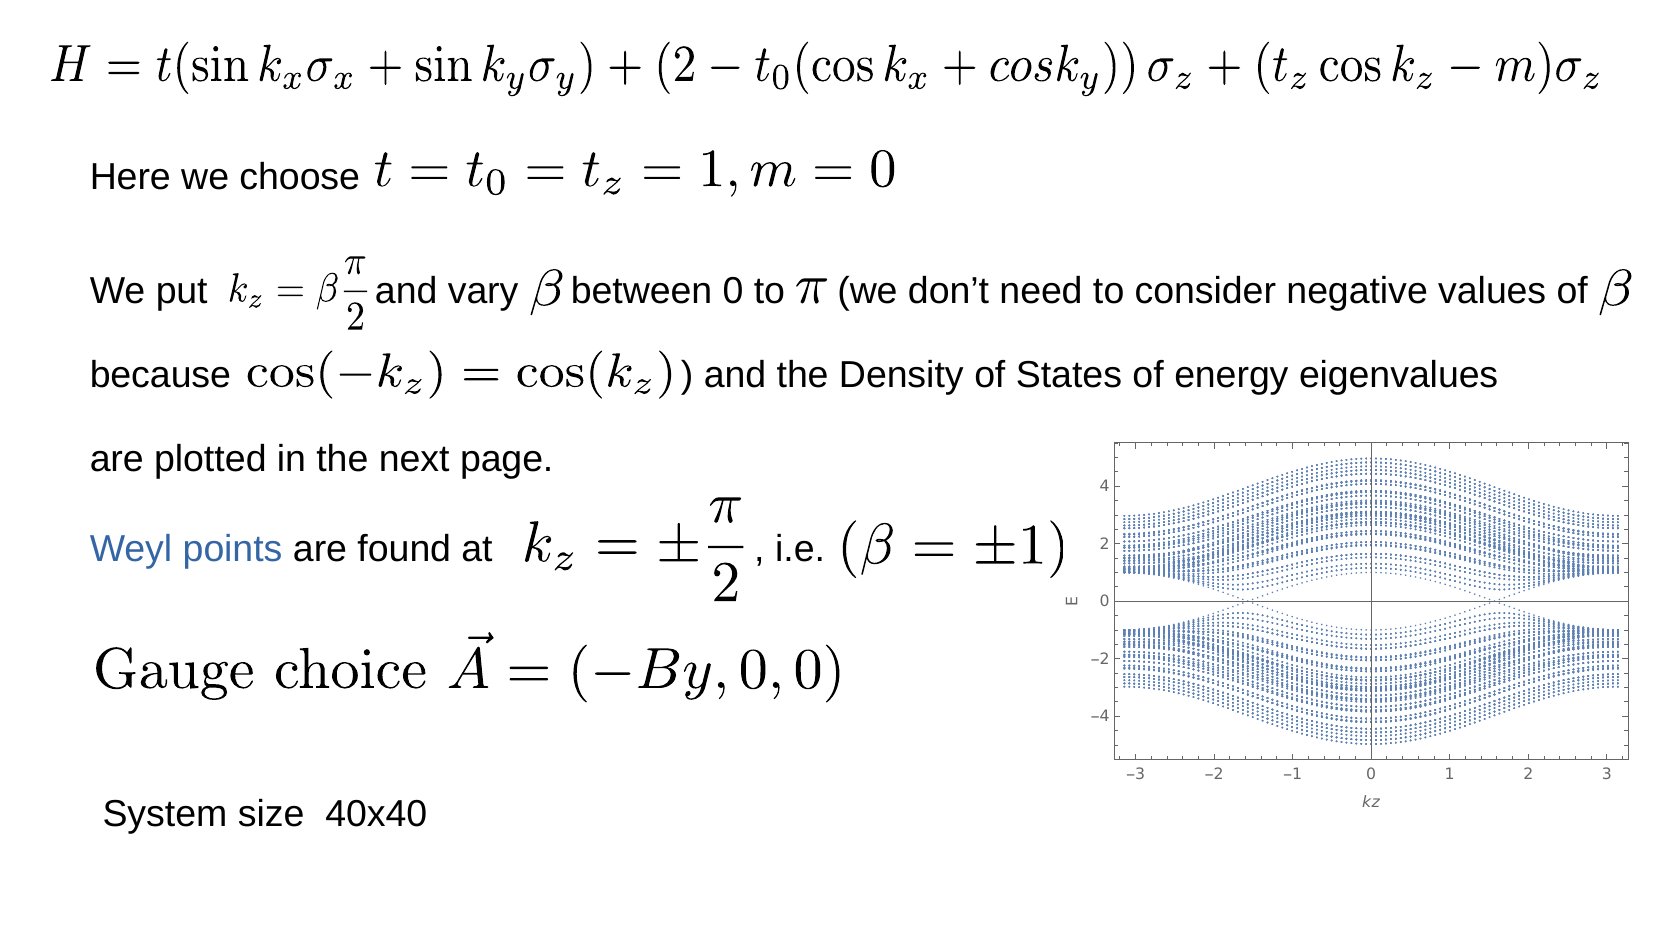

Here we choose
We put and vary between 0 to (we don’t need to consider negative values of
because ) and the Density of States of energy eigenvalues
are plotted in the next page.
Weyl points are found at , i.e.
System size 40x40